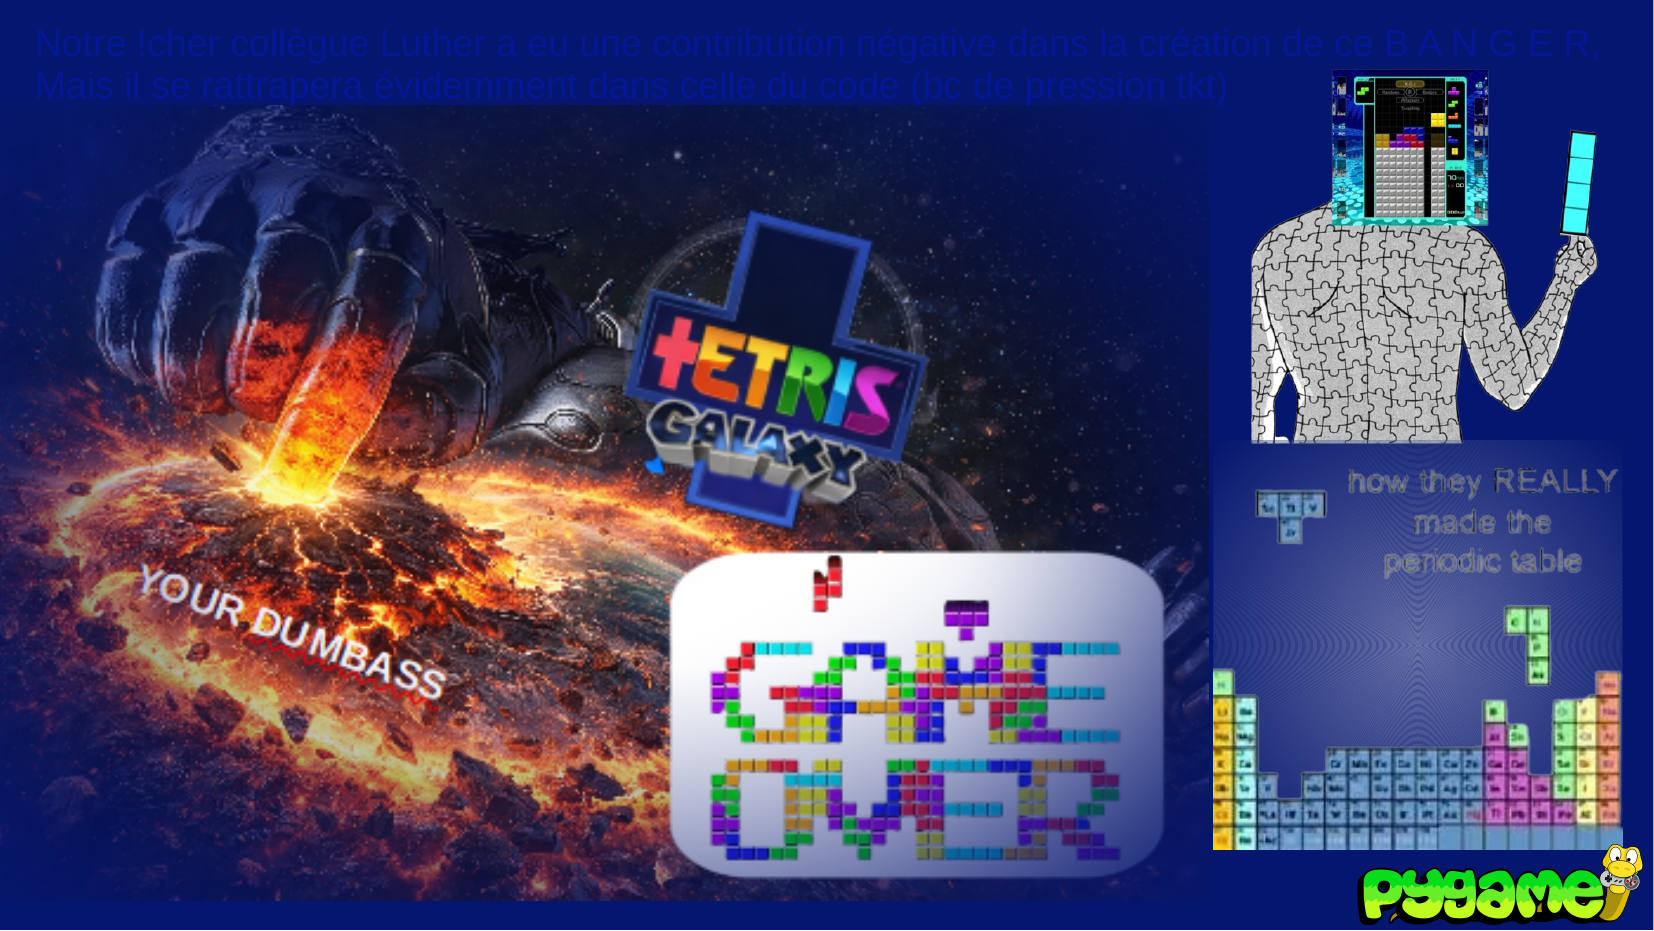

Notre !cher collègue Luther a eu une contribution négative dans la création de ce B A N G E R,
Mais il se rattrapera évidemment dans celle du code (bc de pression tkt)